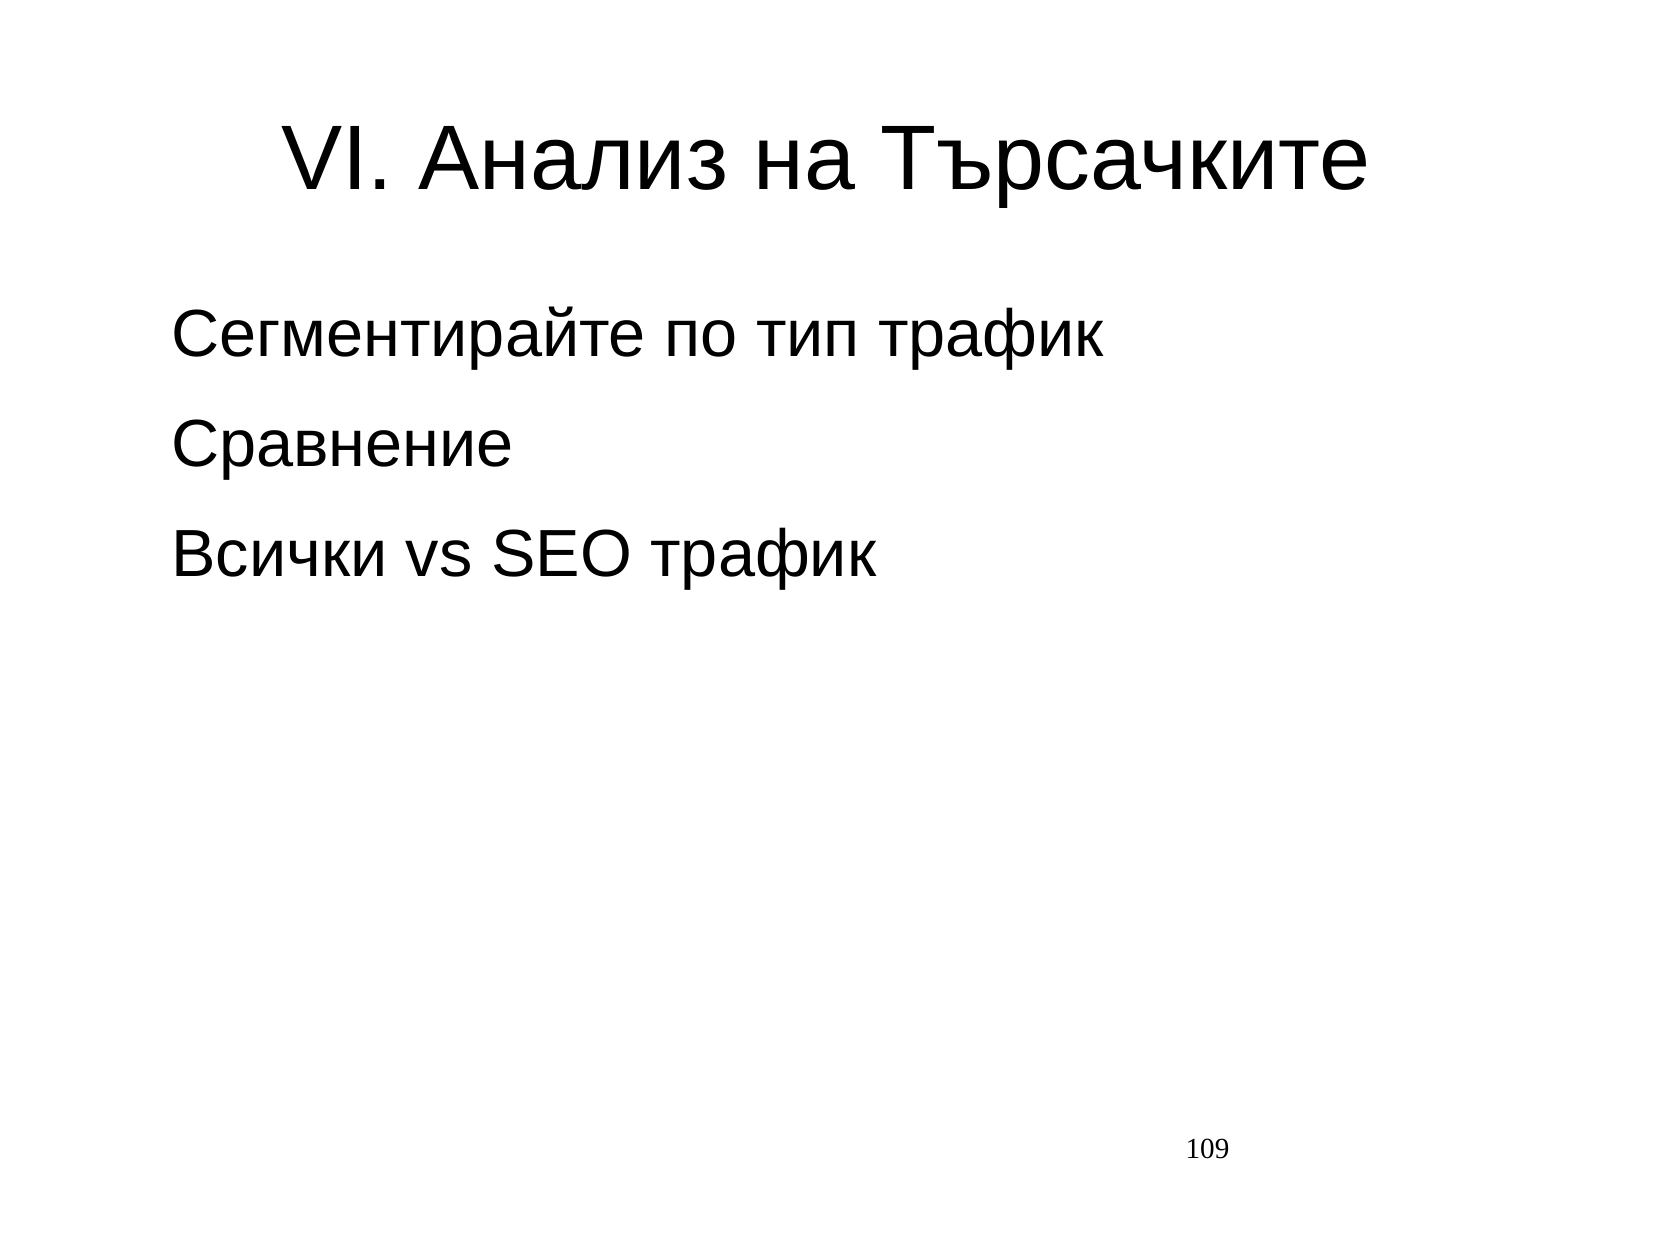

# VI. Анализ на Търсачките
Сегментирайте по тип трафик
Сравнение
Всички vs SEO трафик